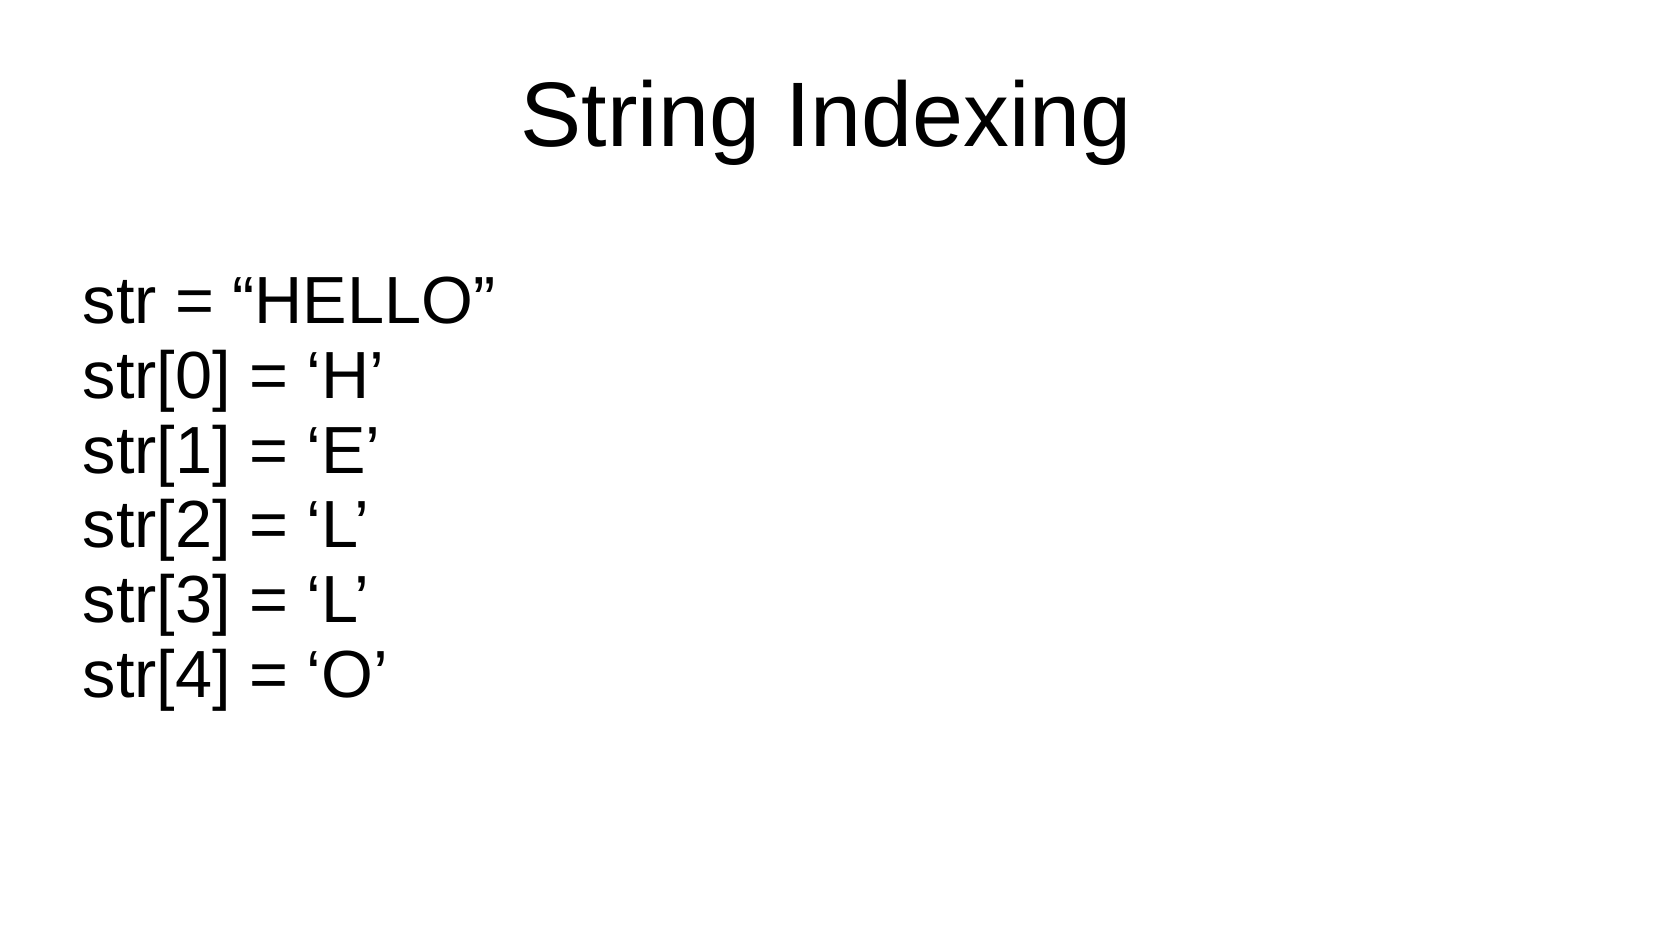

# String Indexing
str = “HELLO”
str[0] = ‘H’
str[1] = ‘E’
str[2] = ‘L’
str[3] = ‘L’
str[4] = ‘O’